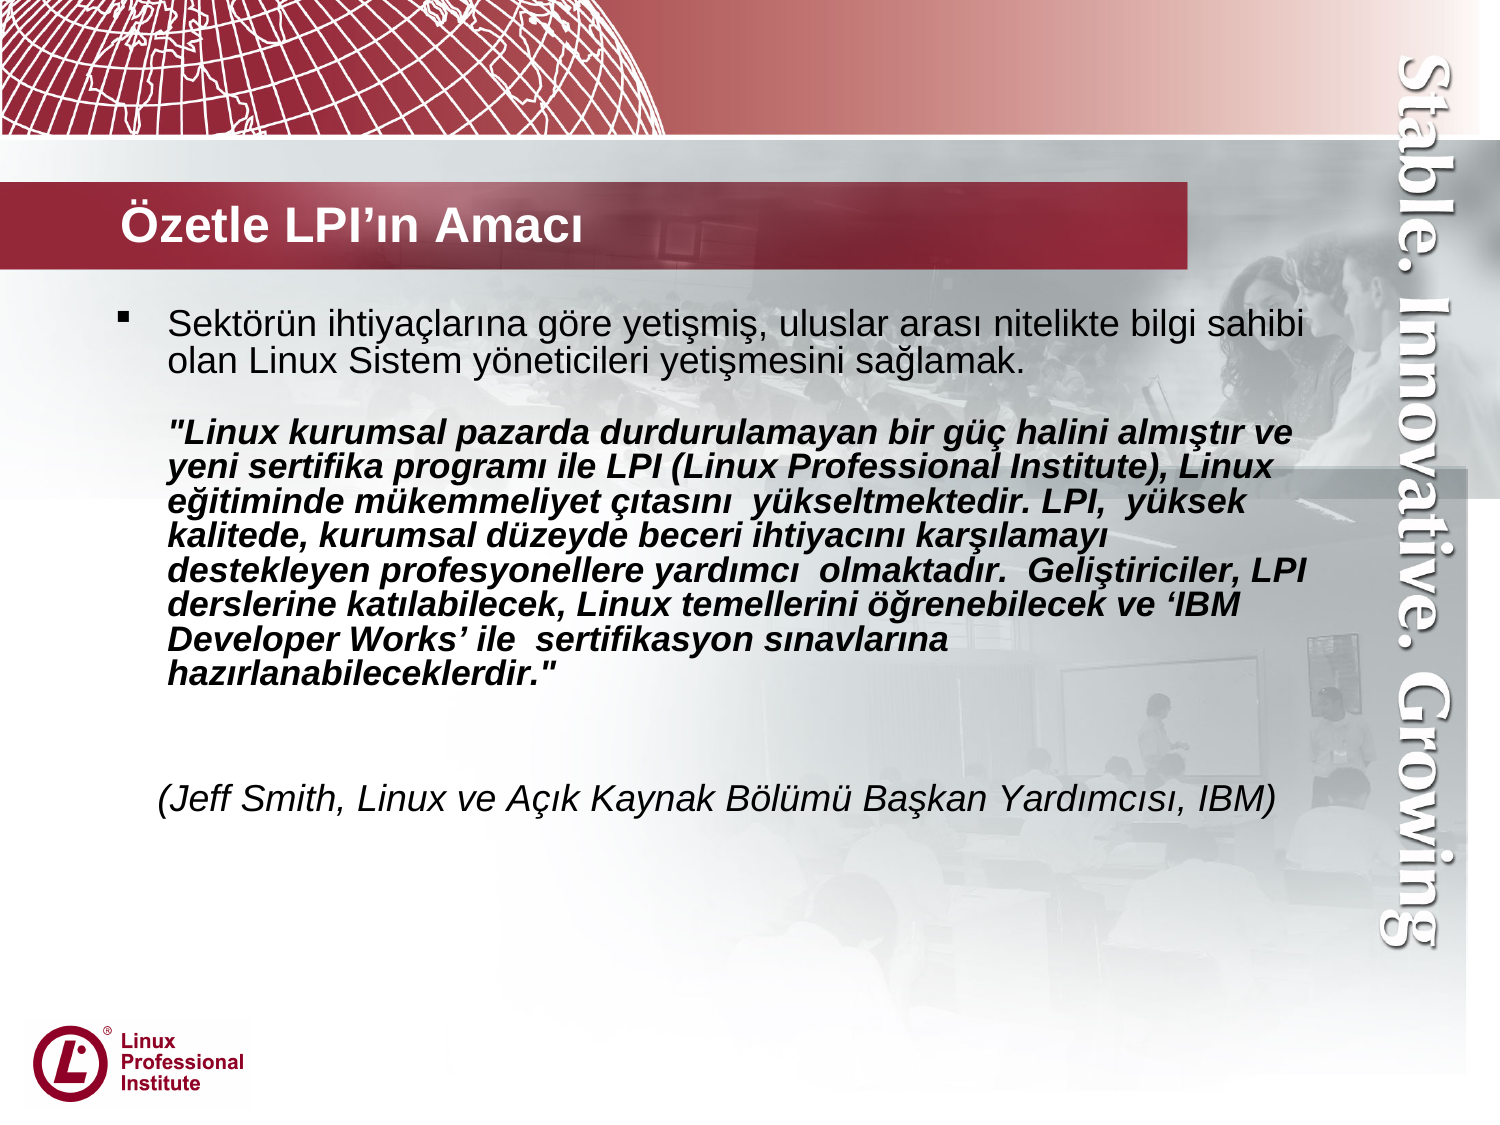

Özetle LPI’ın Amacı
Sektörün ihtiyaçlarına göre yetişmiş, uluslar arası nitelikte bilgi sahibi olan Linux Sistem yöneticileri yetişmesini sağlamak.
"Linux kurumsal pazarda durdurulamayan bir güç halini almıştır ve yeni sertifika programı ile LPI (Linux Professional Institute), Linux eğitiminde mükemmeliyet çıtasını yükseltmektedir. LPI, yüksek kalitede, kurumsal düzeyde beceri ihtiyacını karşılamayı destekleyen profesyonellere yardımcı olmaktadır. Geliştiriciler, LPI derslerine katılabilecek, Linux temellerini öğrenebilecek ve ‘IBM Developer Works’ ile sertifikasyon sınavlarına hazırlanabileceklerdir."
 (Jeff Smith, Linux ve Açık Kaynak Bölümü Başkan Yardımcısı, IBM)